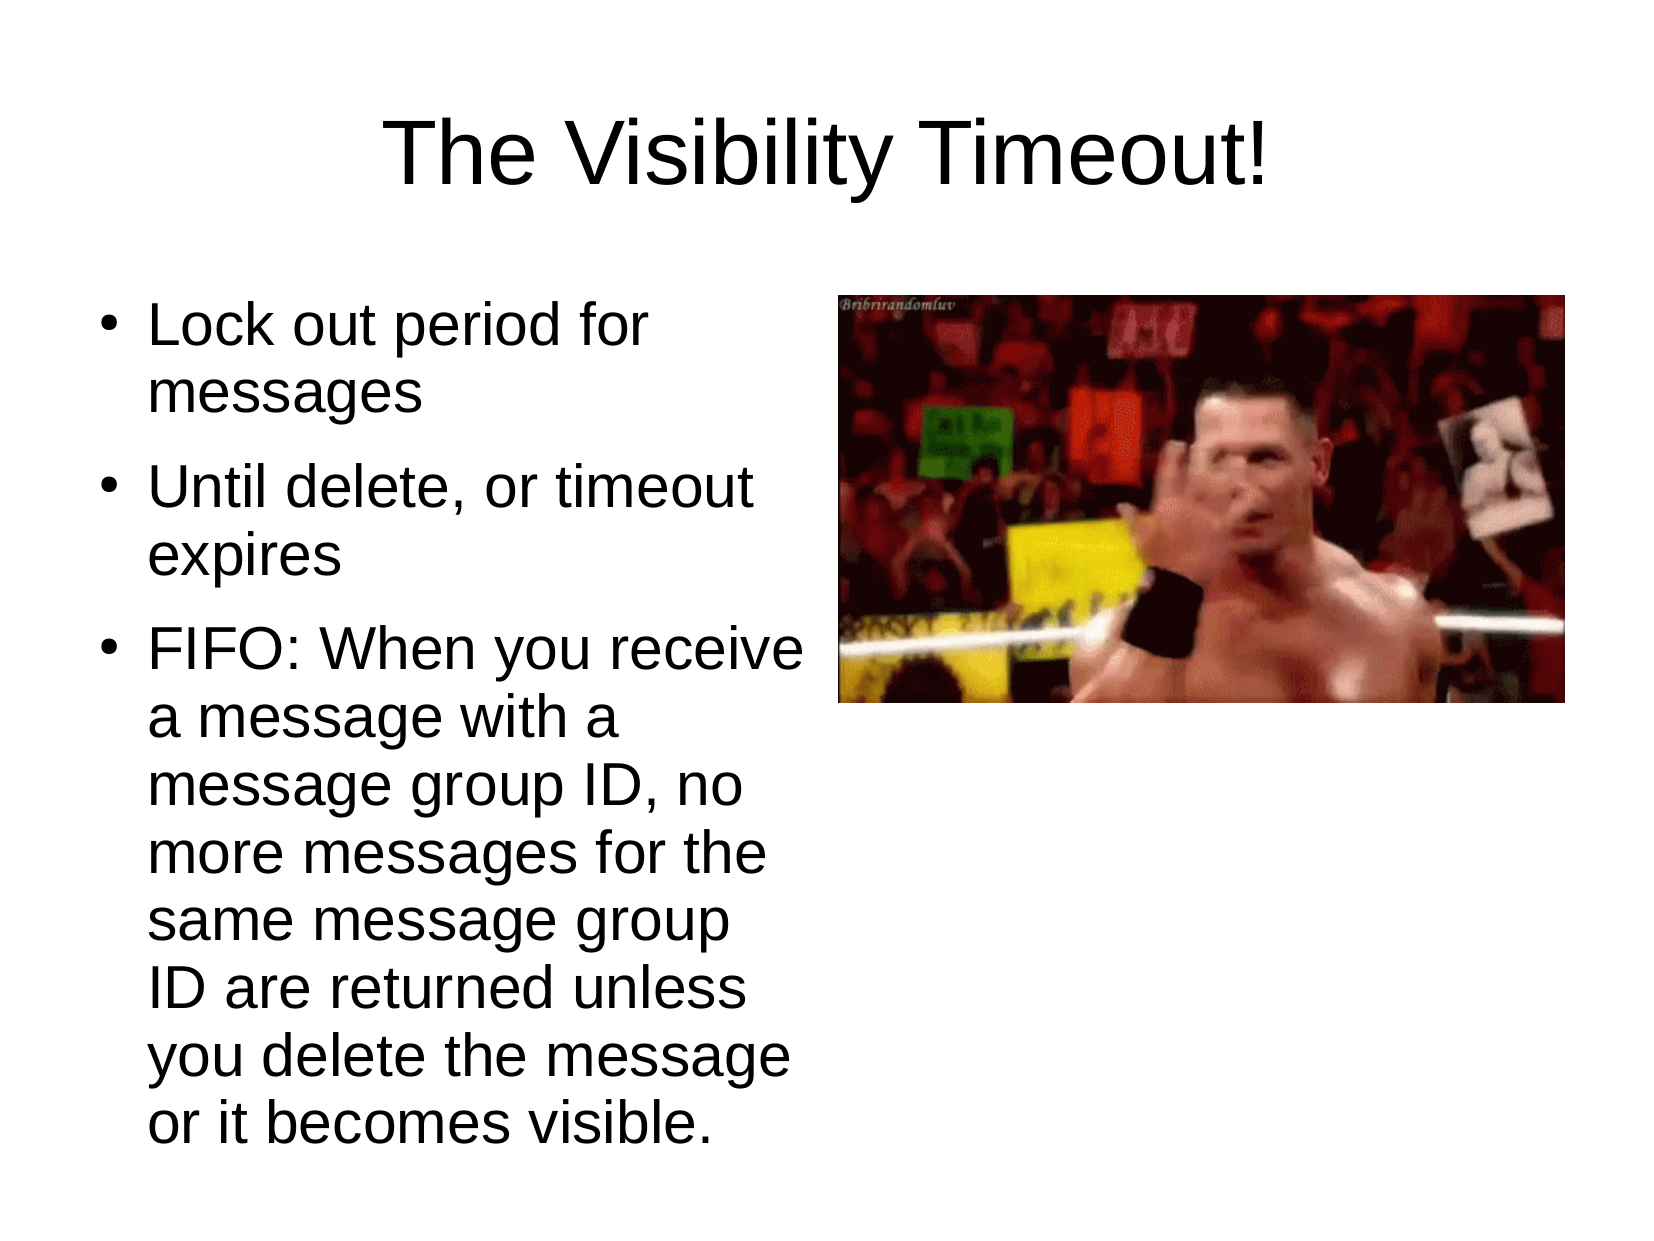

# The Visibility Timeout!
Lock out period for messages
Until delete, or timeout expires
FIFO: When you receive a message with a message group ID, no more messages for the same message group ID are returned unless you delete the message or it becomes visible.